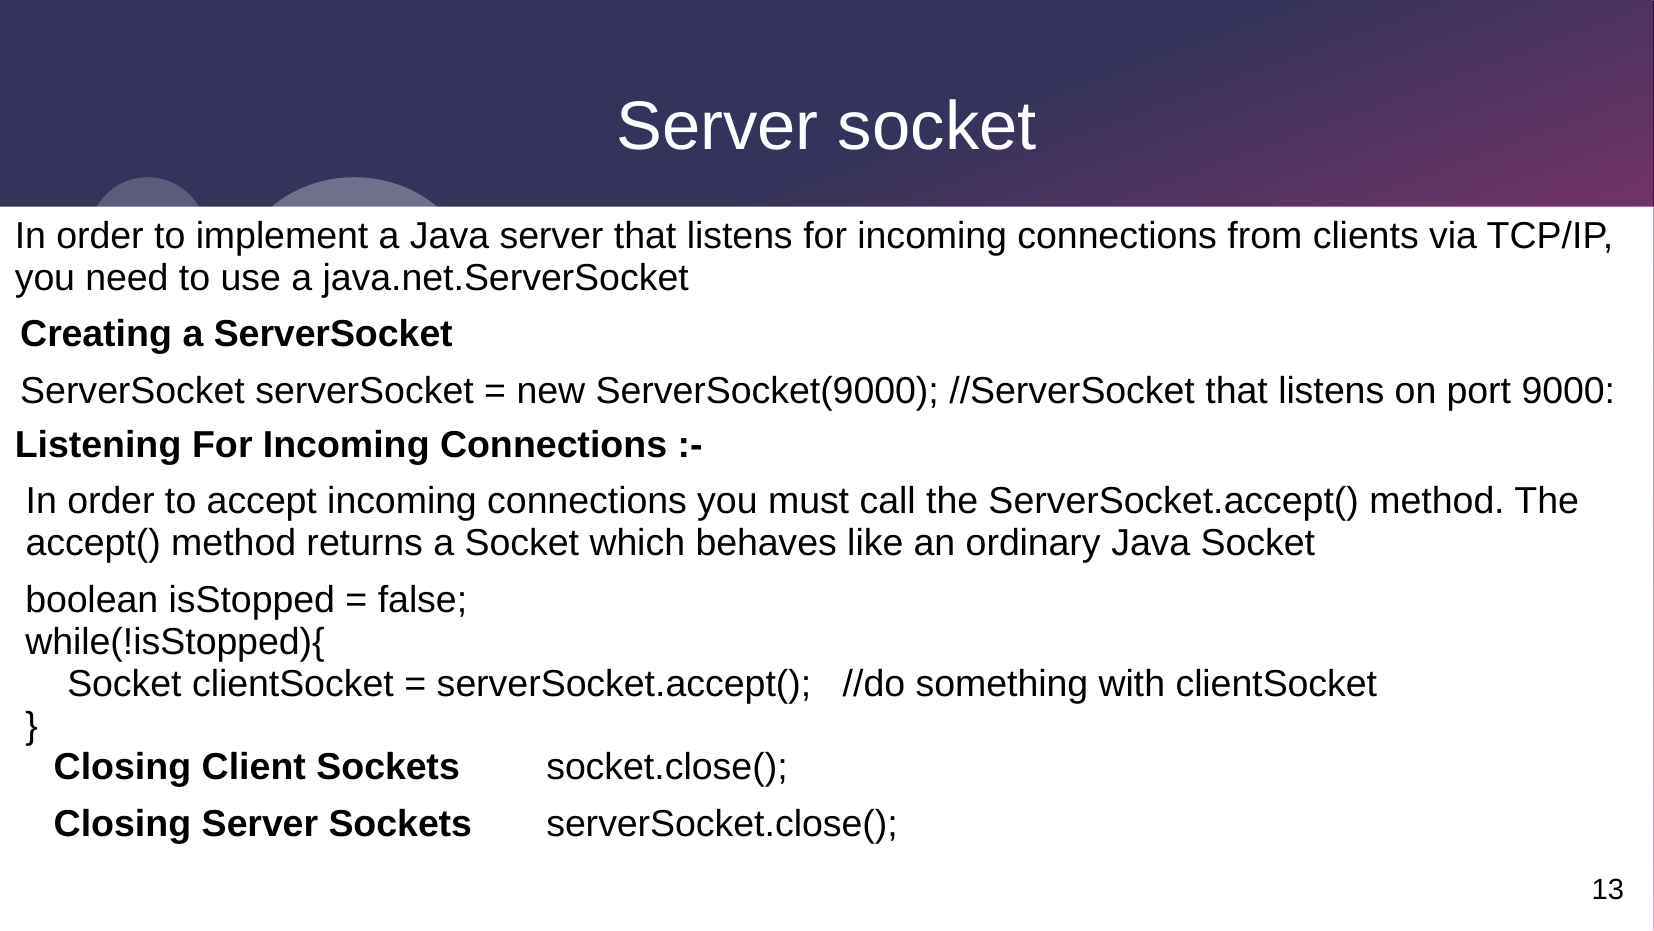

# Server socket
In order to implement a Java server that listens for incoming connections from clients via TCP/IP, you need to use a java.net.ServerSocket
Creating a ServerSocket
ServerSocket serverSocket = new ServerSocket(9000); //ServerSocket that listens on port 9000:
Listening For Incoming Connections :-
In order to accept incoming connections you must call the ServerSocket.accept() method. The accept() method returns a Socket which behaves like an ordinary Java Socket
boolean isStopped = false;
while(!isStopped){
 Socket clientSocket = serverSocket.accept(); //do something with clientSocket
}
Closing Client Sockets
socket.close();
Closing Server Sockets
serverSocket.close();